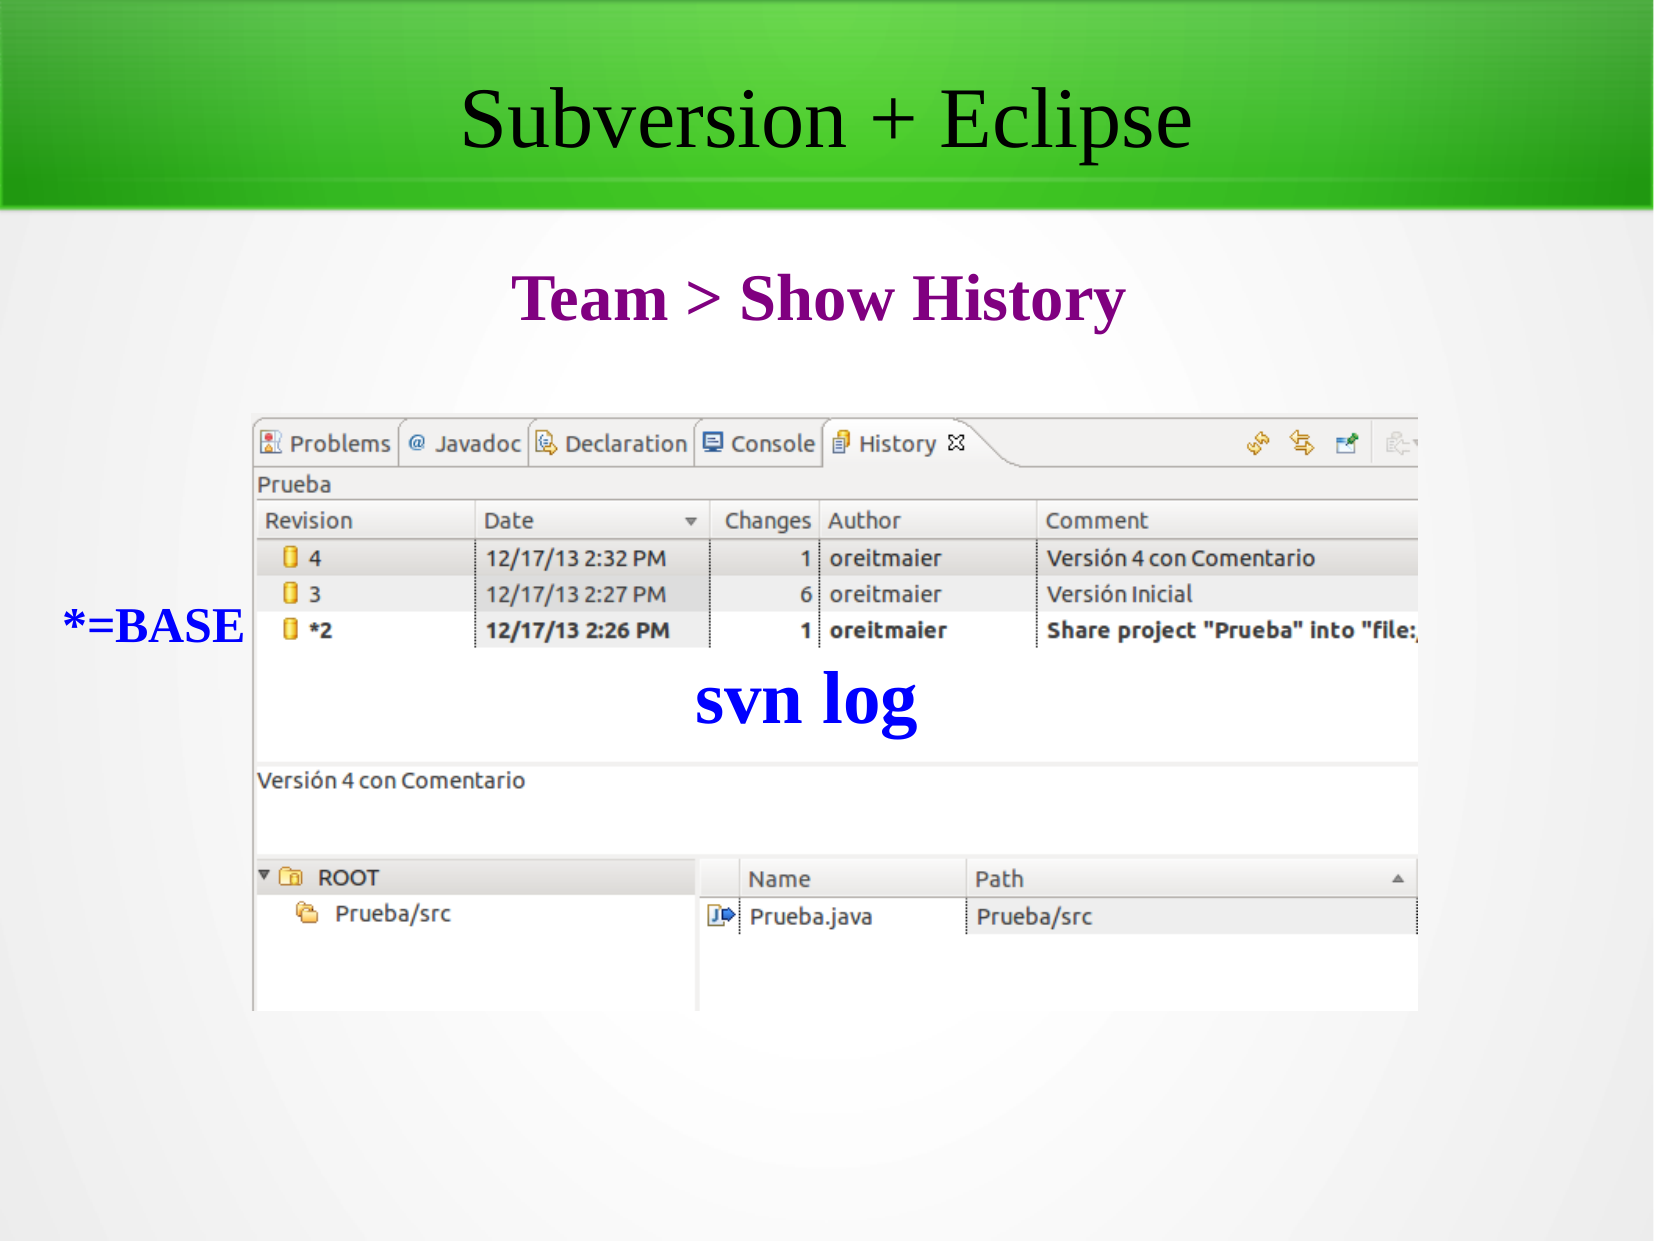

# Subversion + Eclipse
Team > Show History
*=BASE
svn log